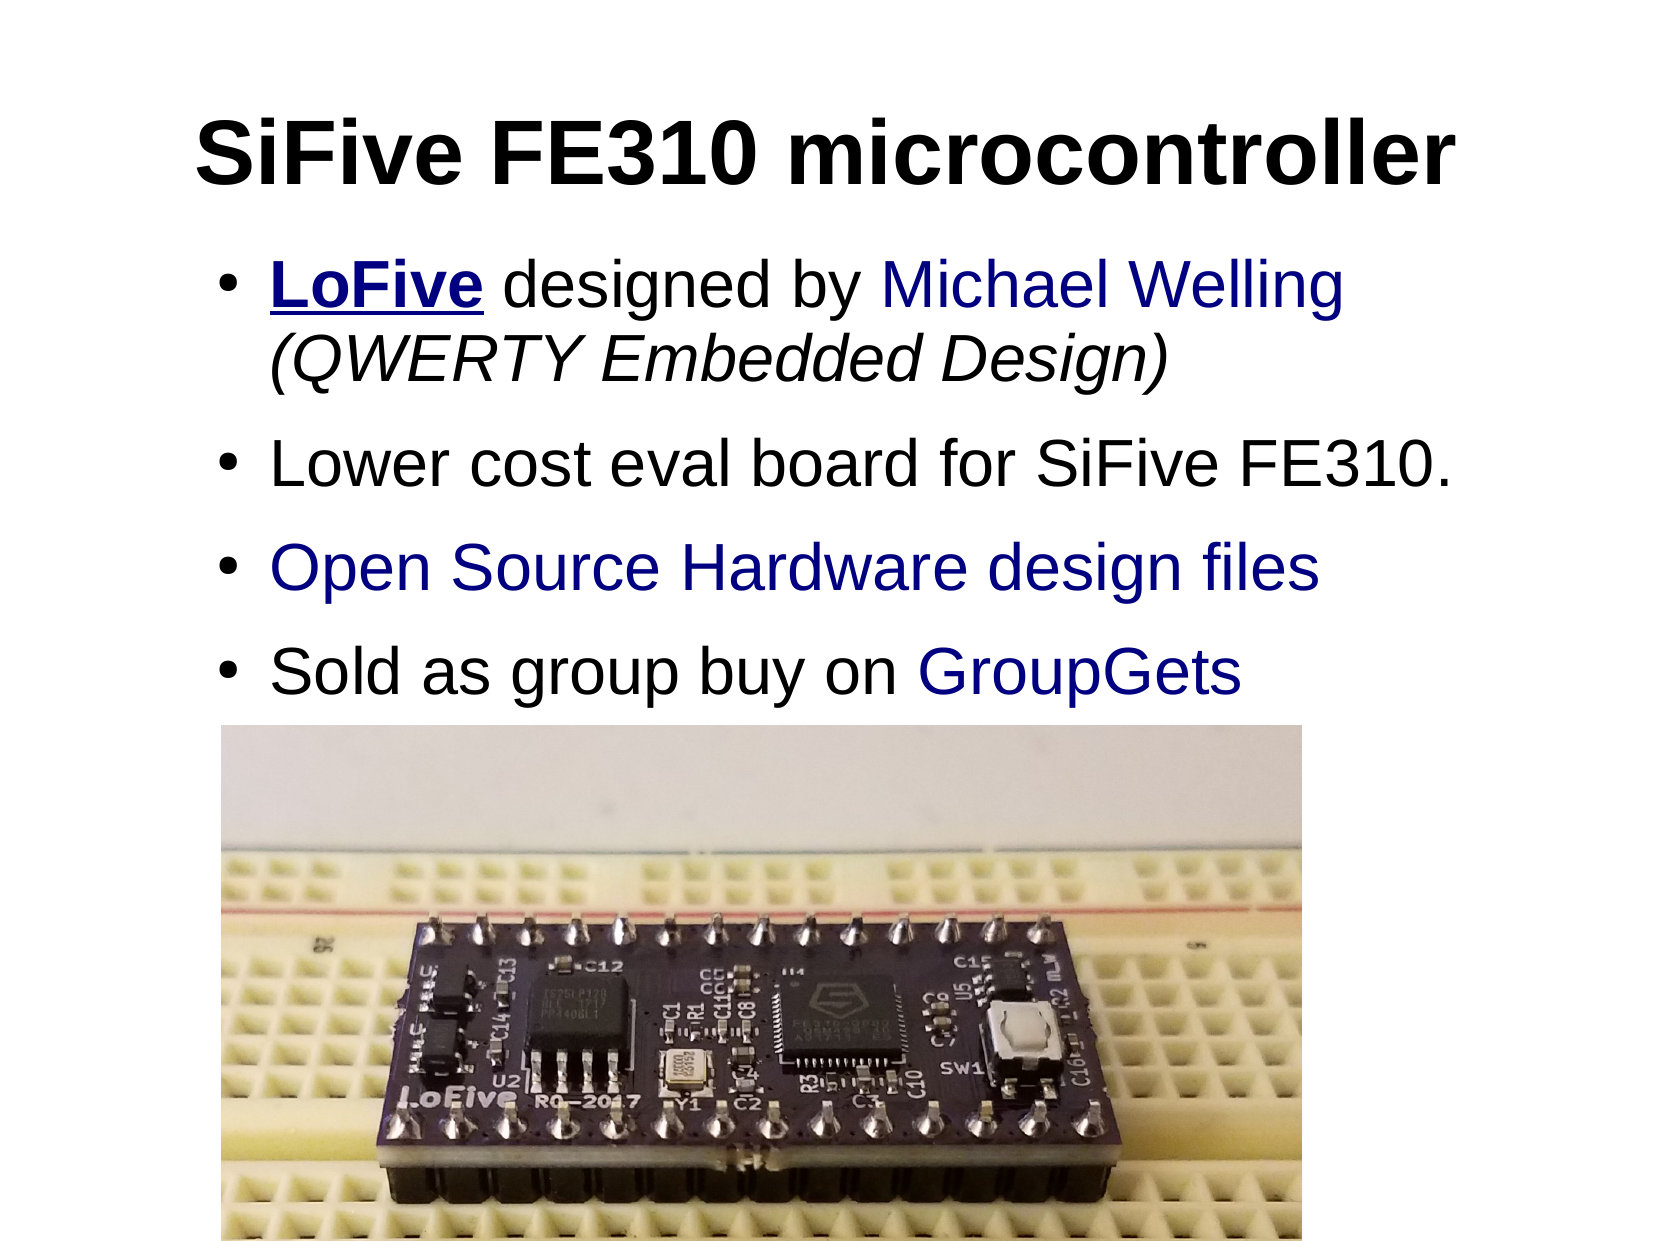

SiFive FE310 microcontroller
# LoFive designed by Michael Welling (QWERTY Embedded Design)
Lower cost eval board for SiFive FE310.
Open Source Hardware design files
Sold as group buy on GroupGets